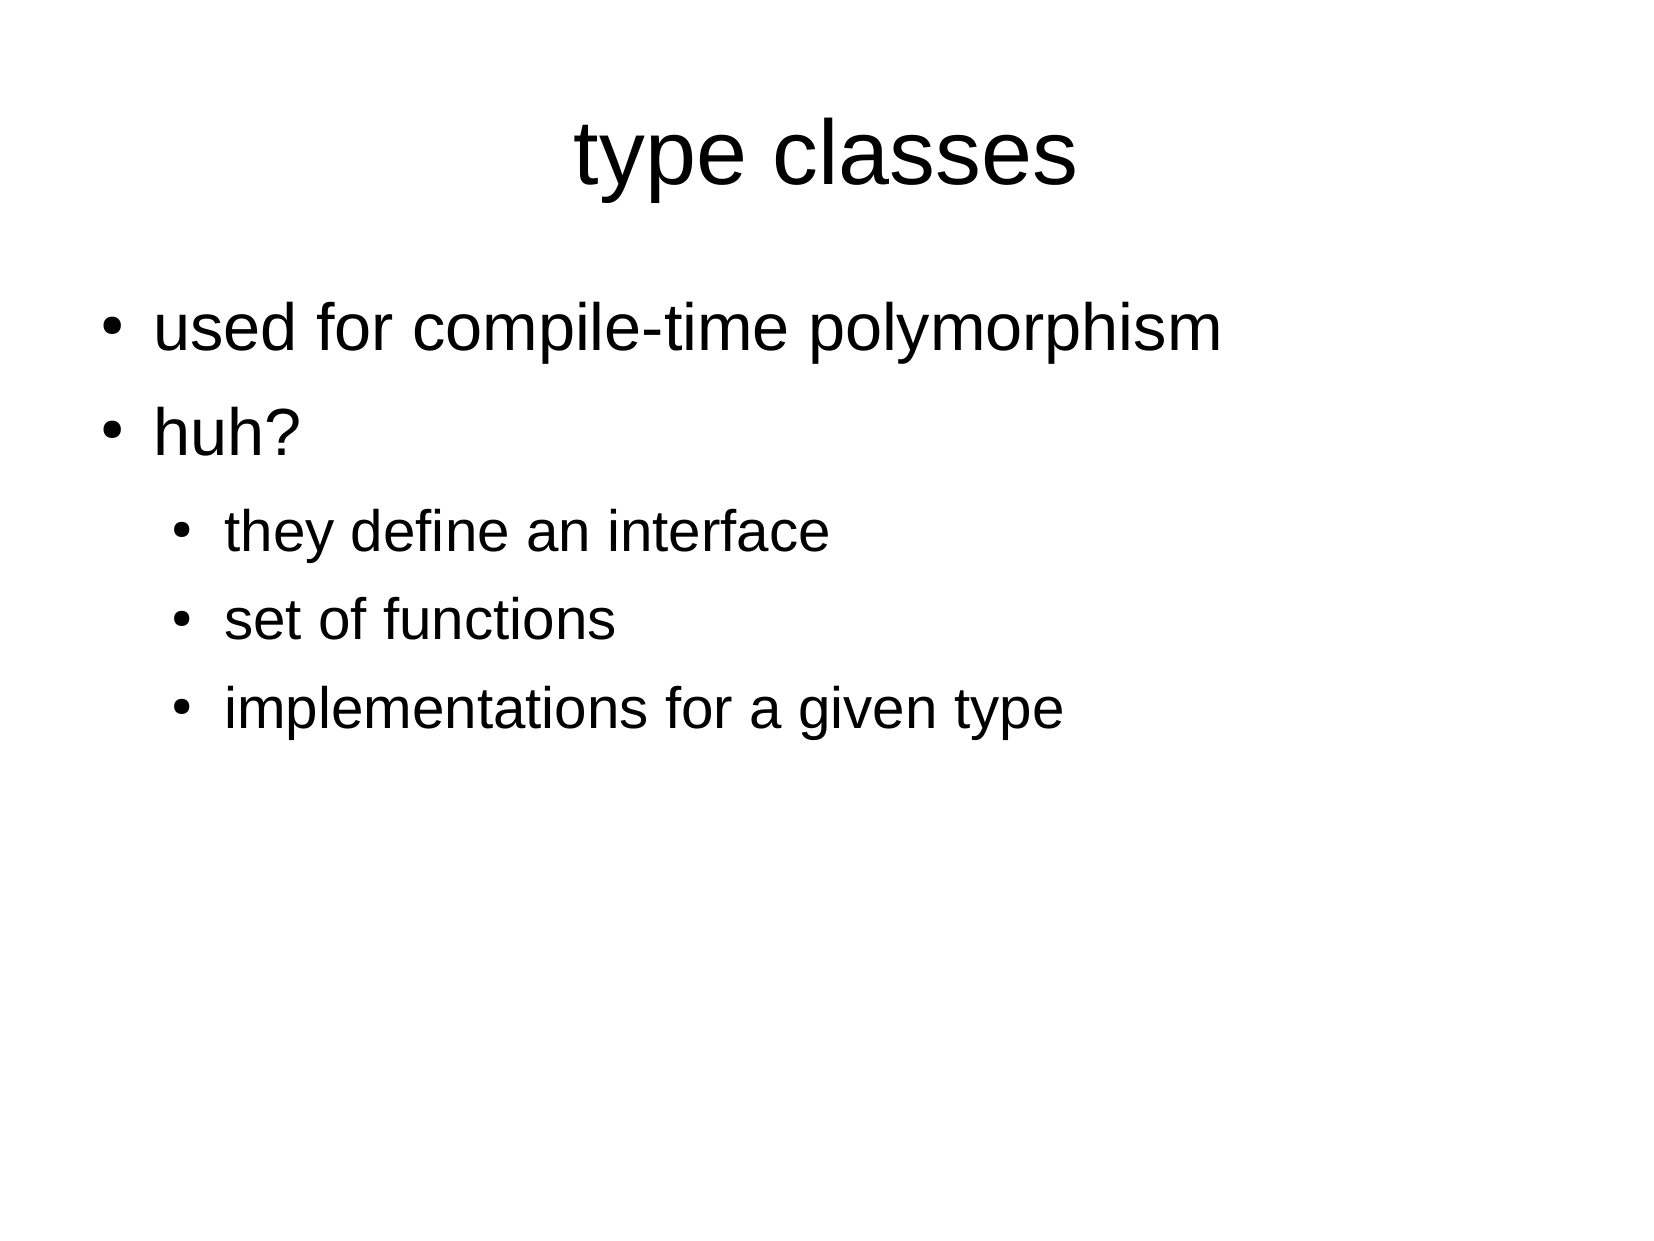

# type classes
used for compile-time polymorphism
huh?
they define an interface
set of functions
implementations for a given type